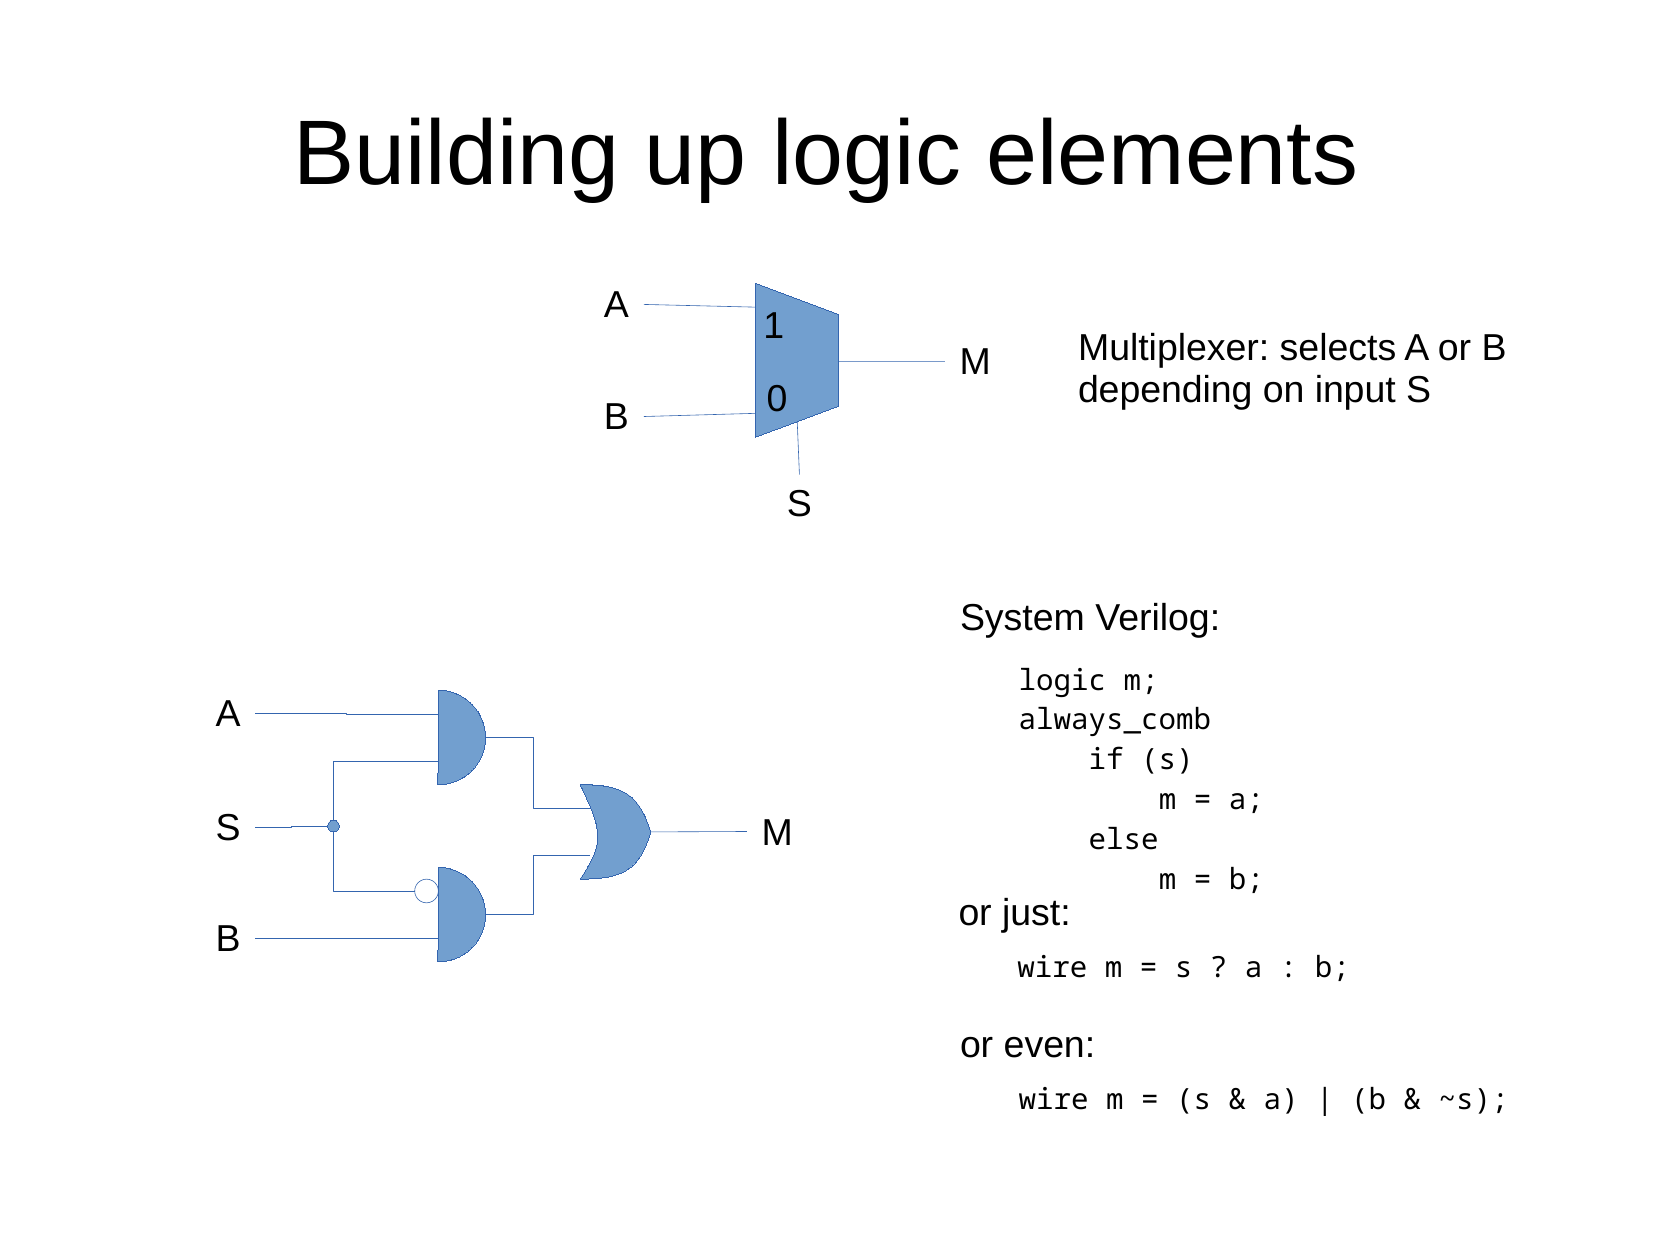

# Building up logic elements
A
1
Multiplexer: selects A or B
depending on input S
M
0
B
S
System Verilog:
logic m;
always_comb
 if (s)
 m = a;
 else
 m = b;
A
S
M
or just:
B
wire m = s ? a : b;
or even:
wire m = (s & a) | (b & ~s);